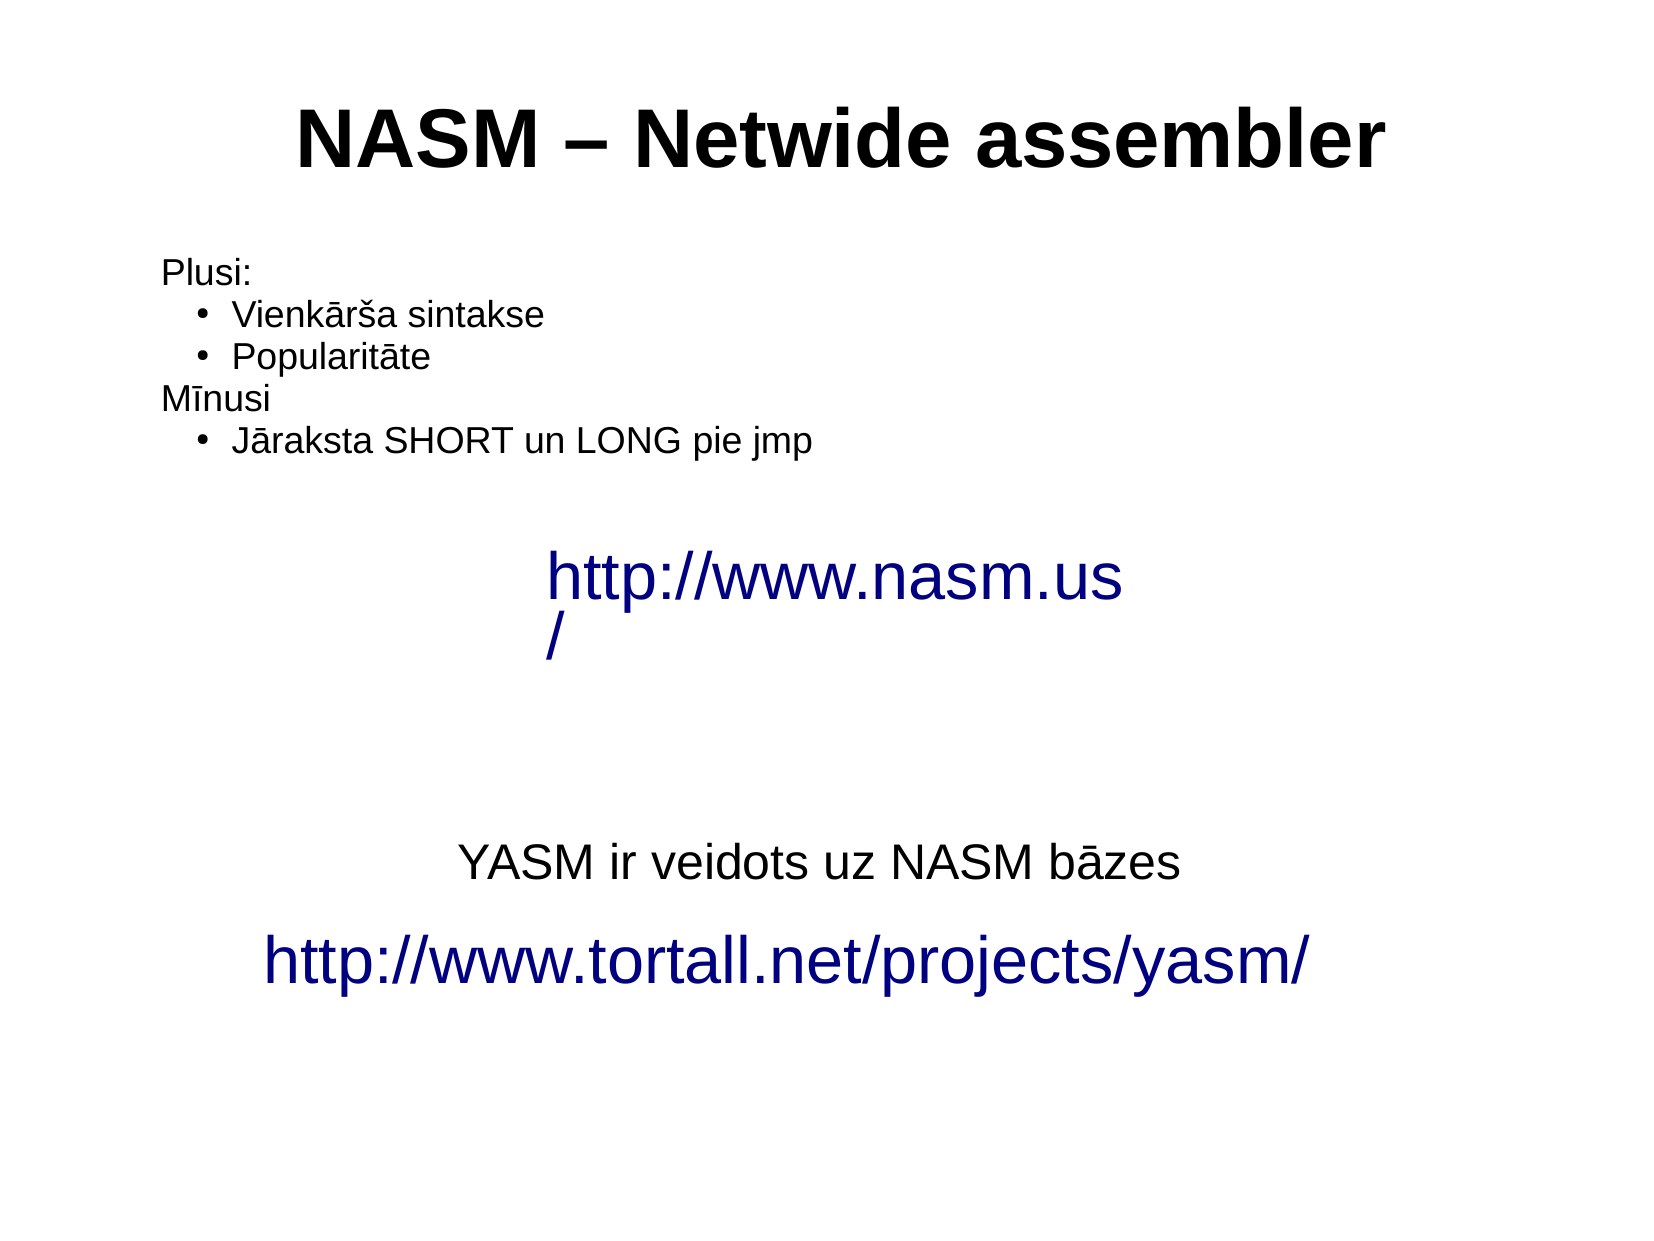

NASM – Netwide assembler
Plusi:
Vienkārša sintakse
Popularitāte
Mīnusi
Jāraksta SHORT un LONG pie jmp
http://www.nasm.us/
YASM ir veidots uz NASM bāzes
http://www.tortall.net/projects/yasm/